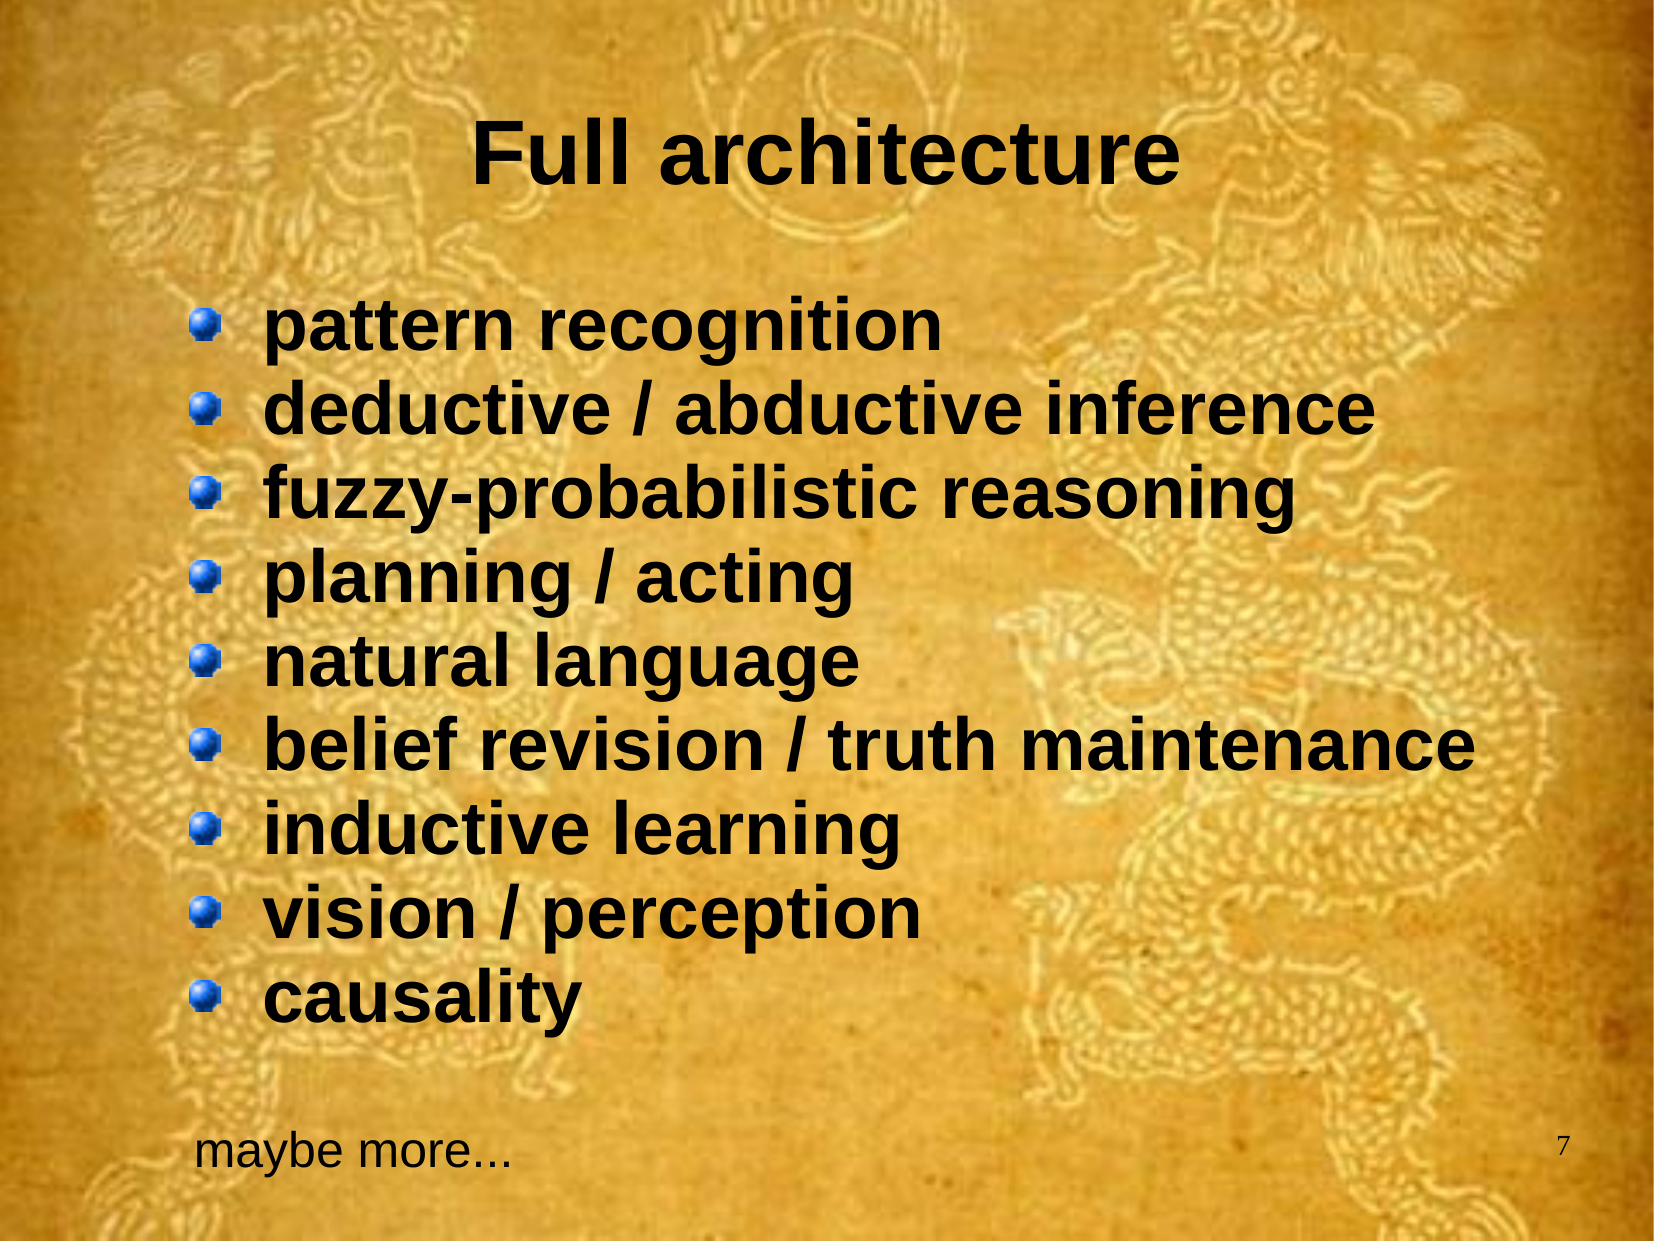

# Full architecture
 pattern recognition
 deductive / abductive inference
 fuzzy-probabilistic reasoning
 planning / acting
 natural language
 belief revision / truth maintenance
 inductive learning
 vision / perception
 causality
maybe more...
7